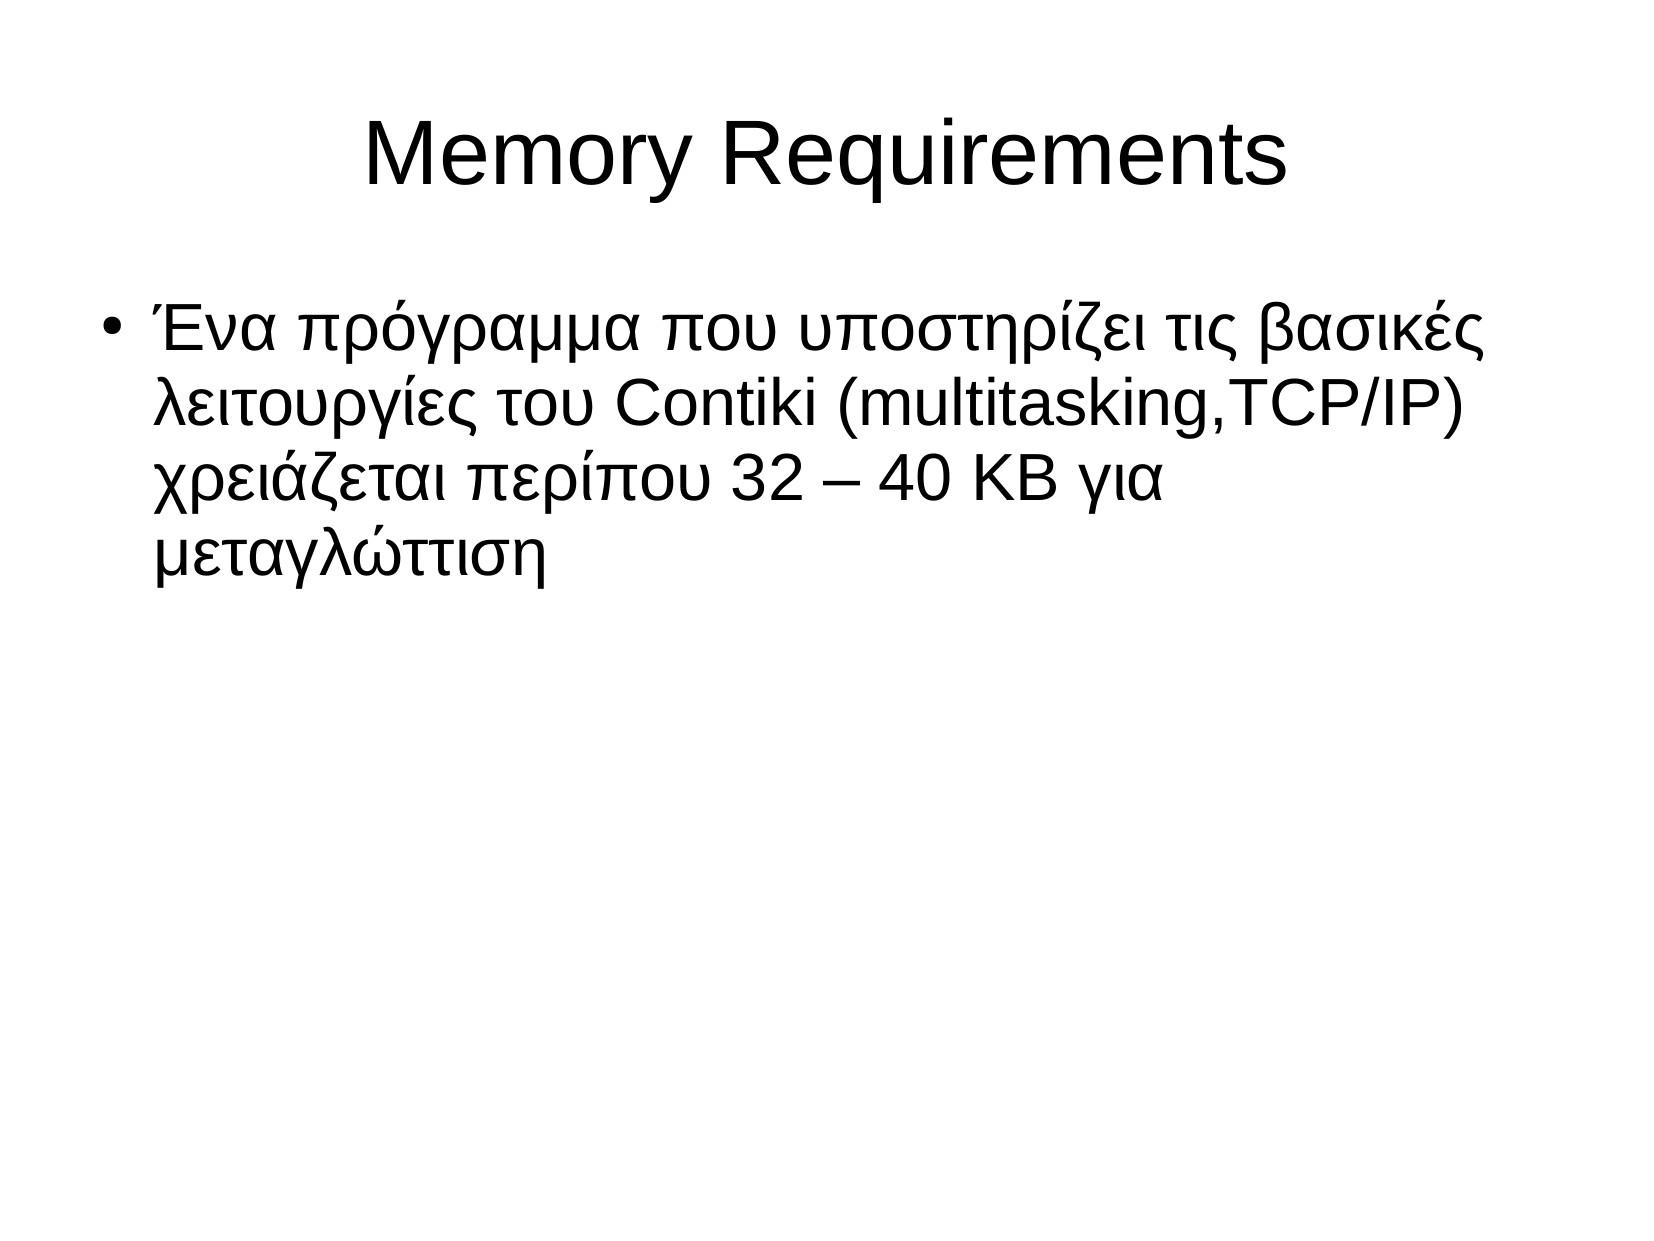

# Memory Requirements
Ένα πρόγραμμα που υποστηρίζει τις βασικές λειτουργίες του Contiki (multitasking,TCP/IP) χρειάζεται περίπου 32 – 40 KB για μεταγλώττιση